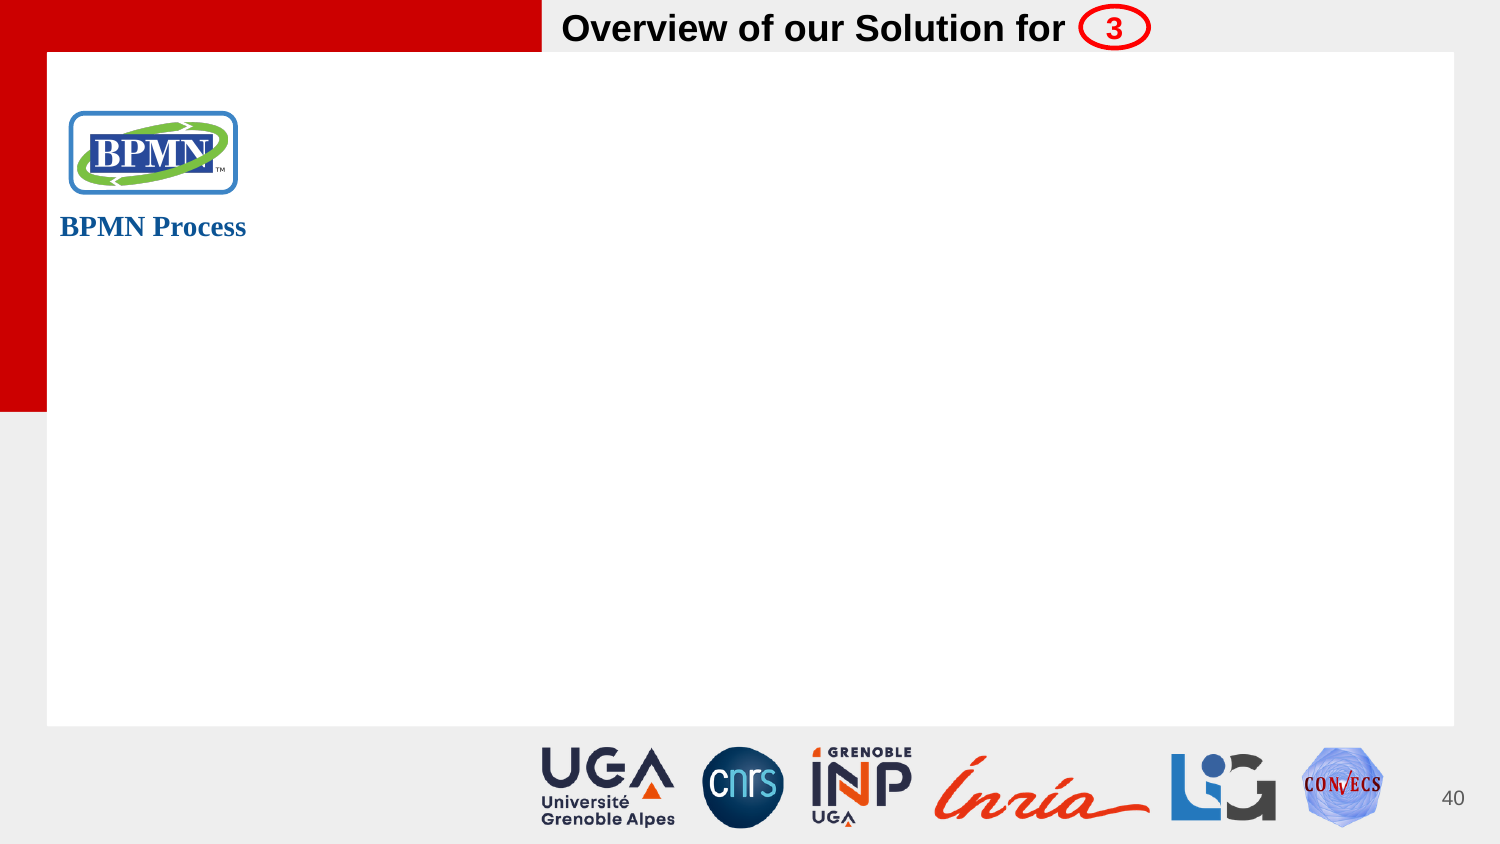

Overview of our Solution for
3
BPMN Process